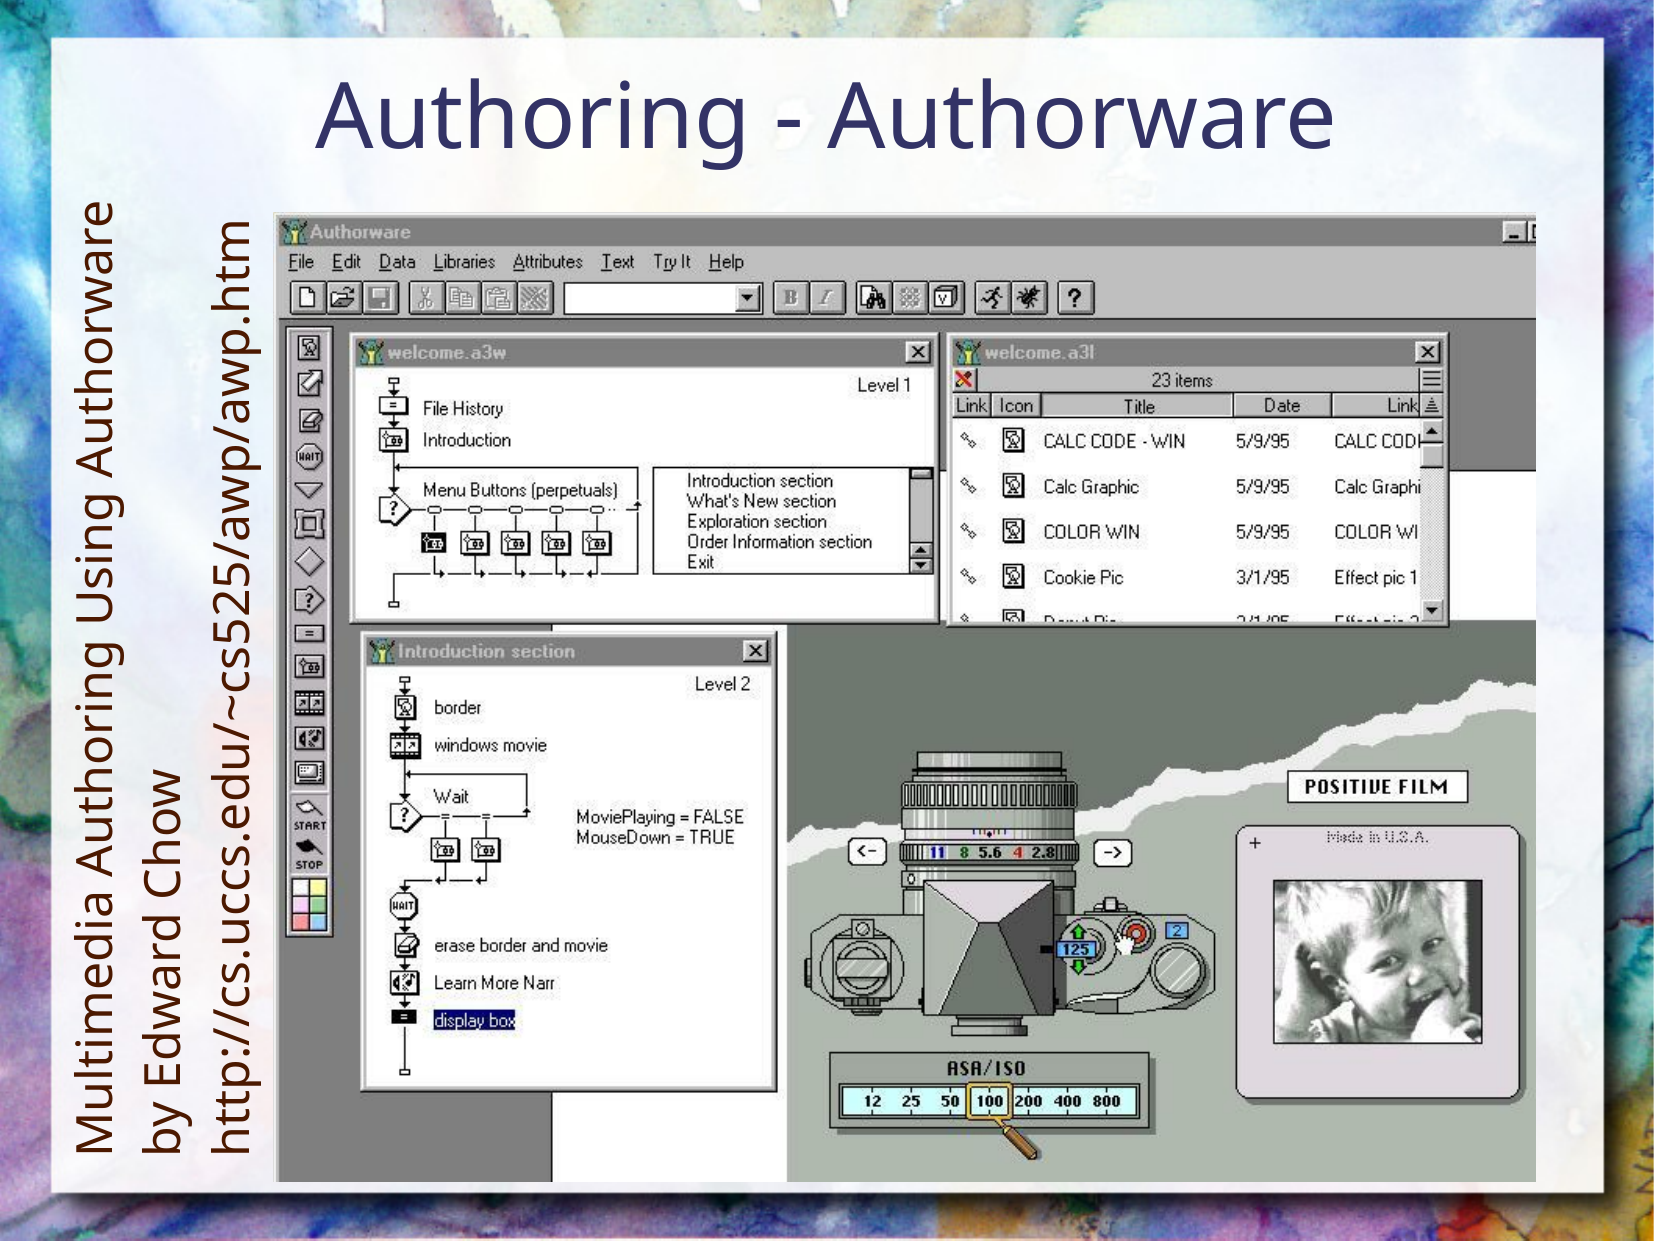

# Authoring - Authorware
Multimedia Authoring Using Authorware
by Edward Chow
http://cs.uccs.edu/~cs525/awp/awp.htm